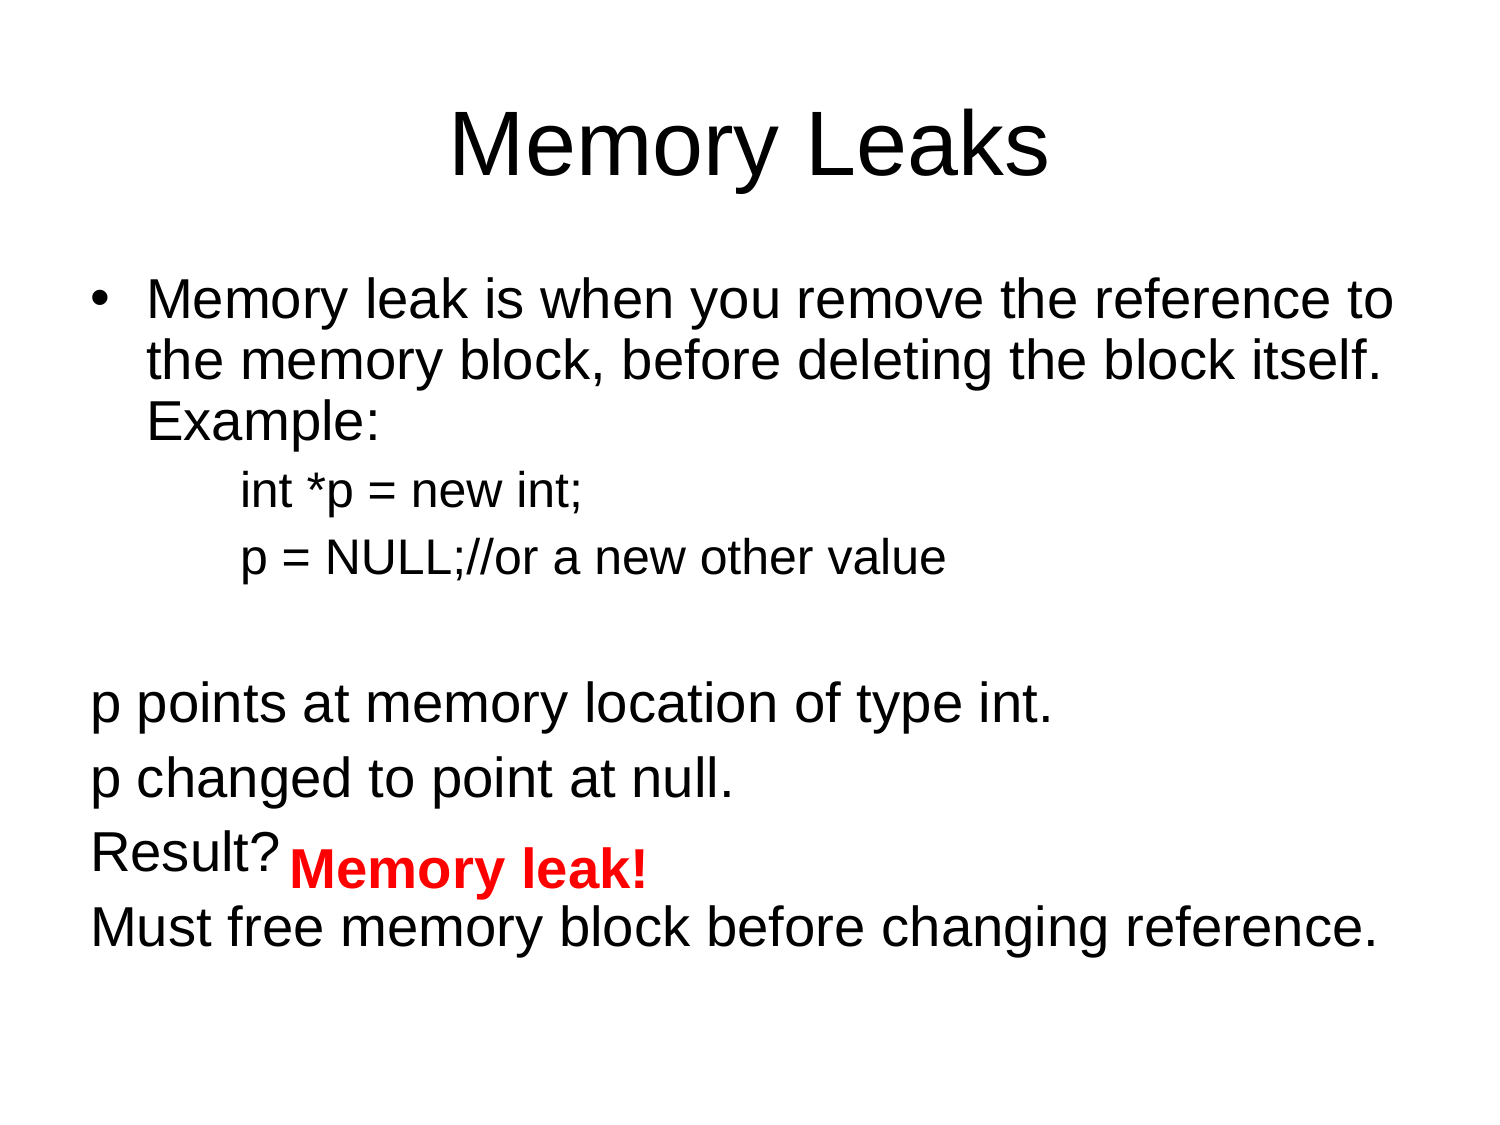

# Memory Leaks
Memory leak is when you remove the reference to the memory block, before deleting the block itself. Example:
	int *p = new int;
	p = NULL;//or a new other value
p points at memory location of type int.
p changed to point at null.
Result?
Must free memory block before changing reference.
Memory leak!